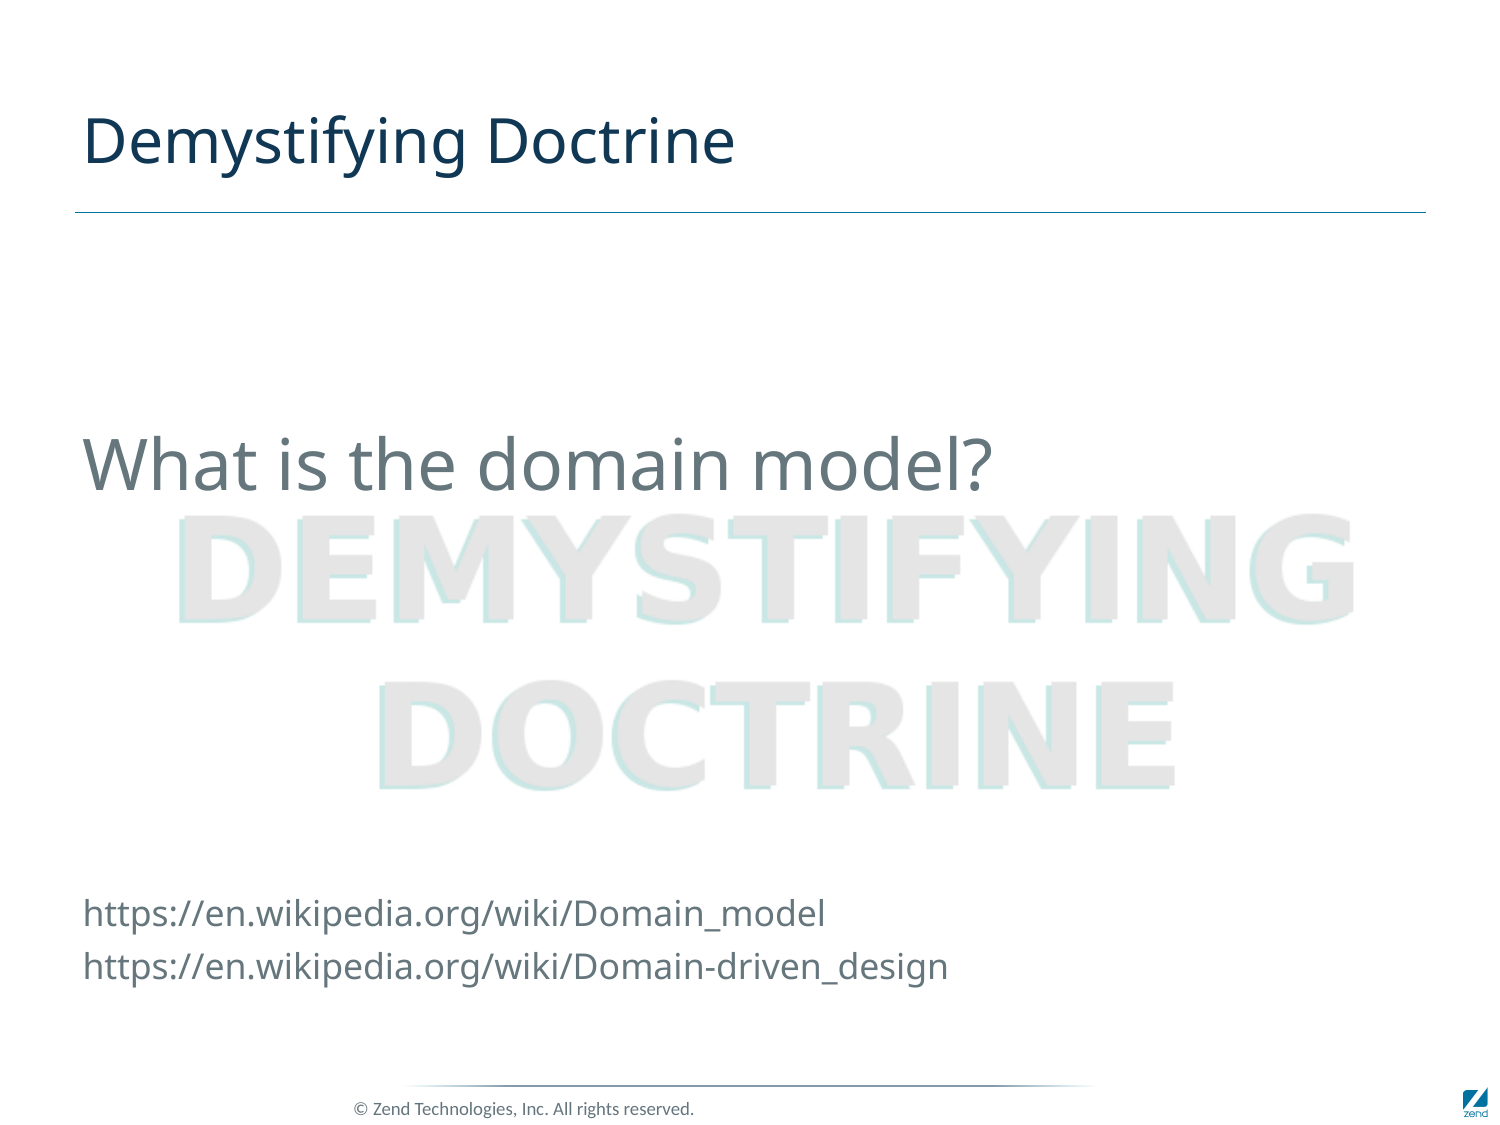

# Demystifying Doctrine
What is the domain model?
https://en.wikipedia.org/wiki/Domain_model
https://en.wikipedia.org/wiki/Domain-driven_design